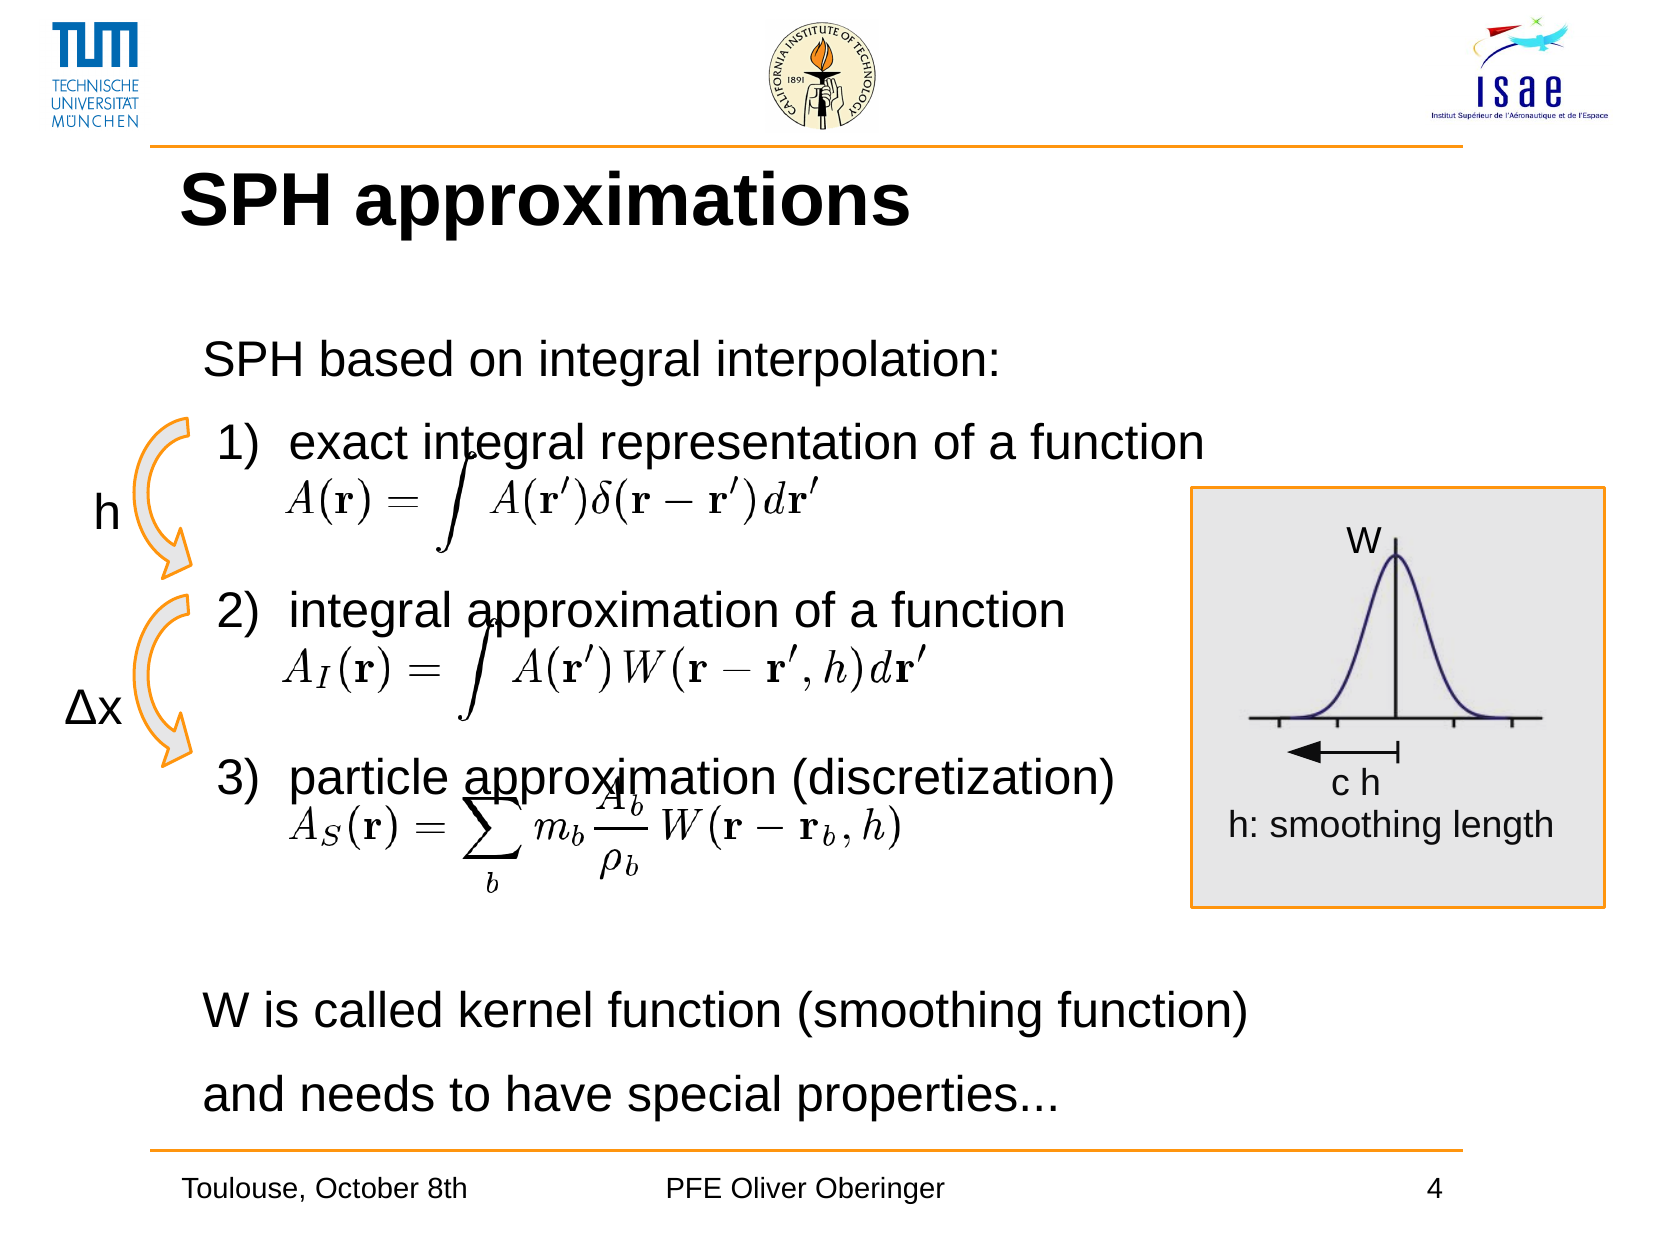

SPH approximations
SPH based on integral interpolation:
 1) exact integral representation of a function
 2) integral approximation of a function
 3) particle approximation (discretization)
h
W
c h
h: smoothing length
Δx
W is called kernel function (smoothing function)
and needs to have special properties...
Toulouse, October 8th
PFE Oliver Oberinger
4